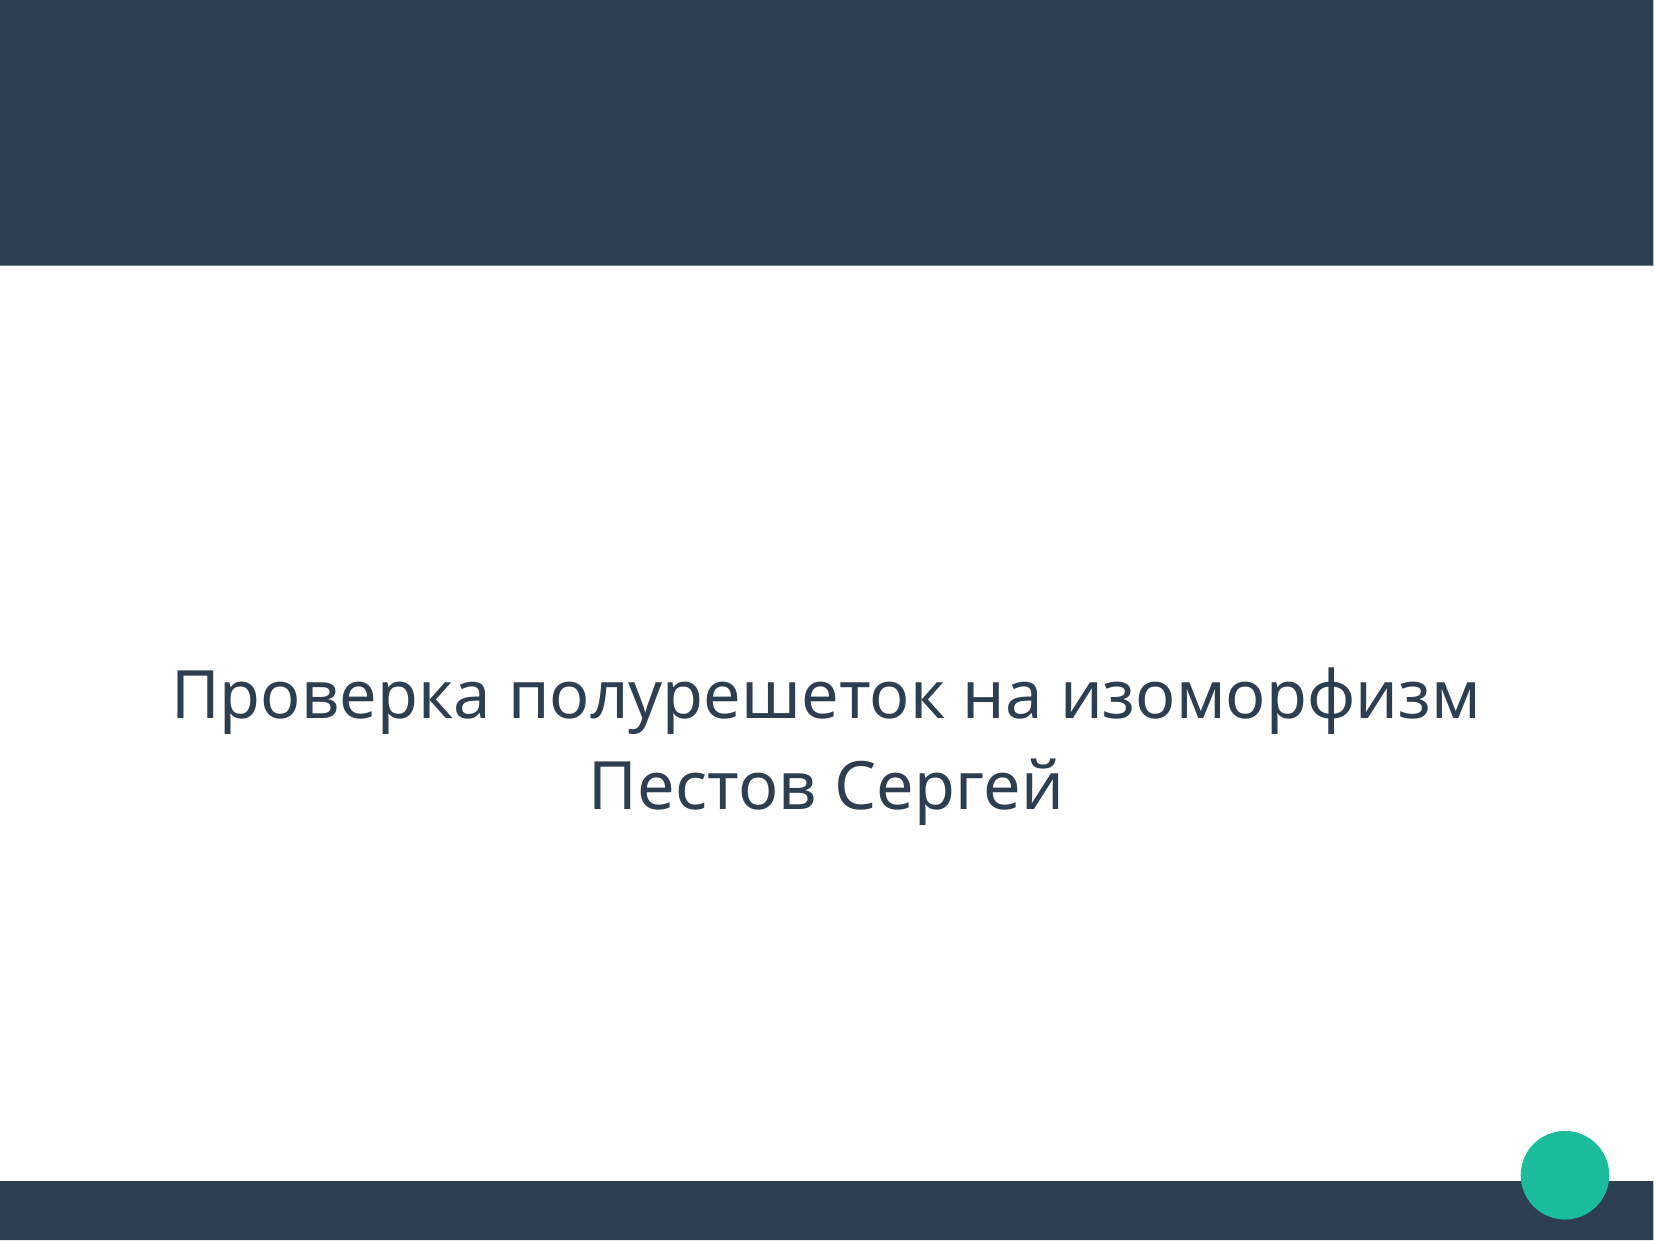

#
Проверка полурешеток на изоморфизм
Пестов Сергей